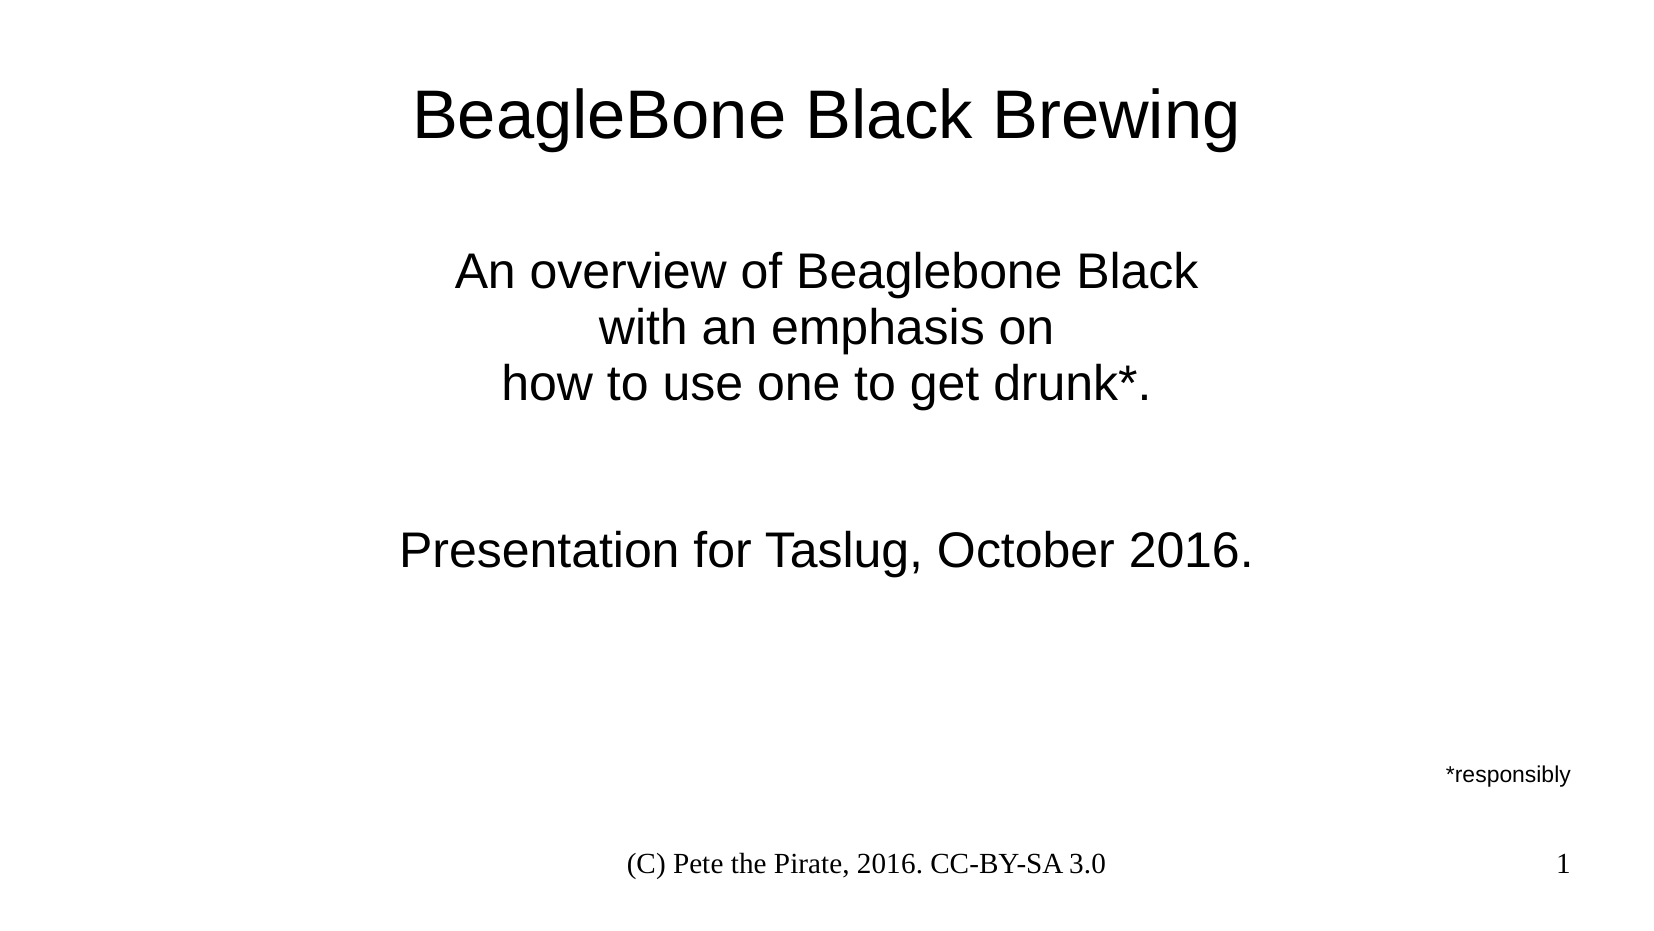

# BeagleBone Black Brewing
An overview of Beaglebone Black
with an emphasis on
how to use one to get drunk*.
Presentation for Taslug, October 2016.
*responsibly
(C) Pete the Pirate, 2016. CC-BY-SA 3.0
1